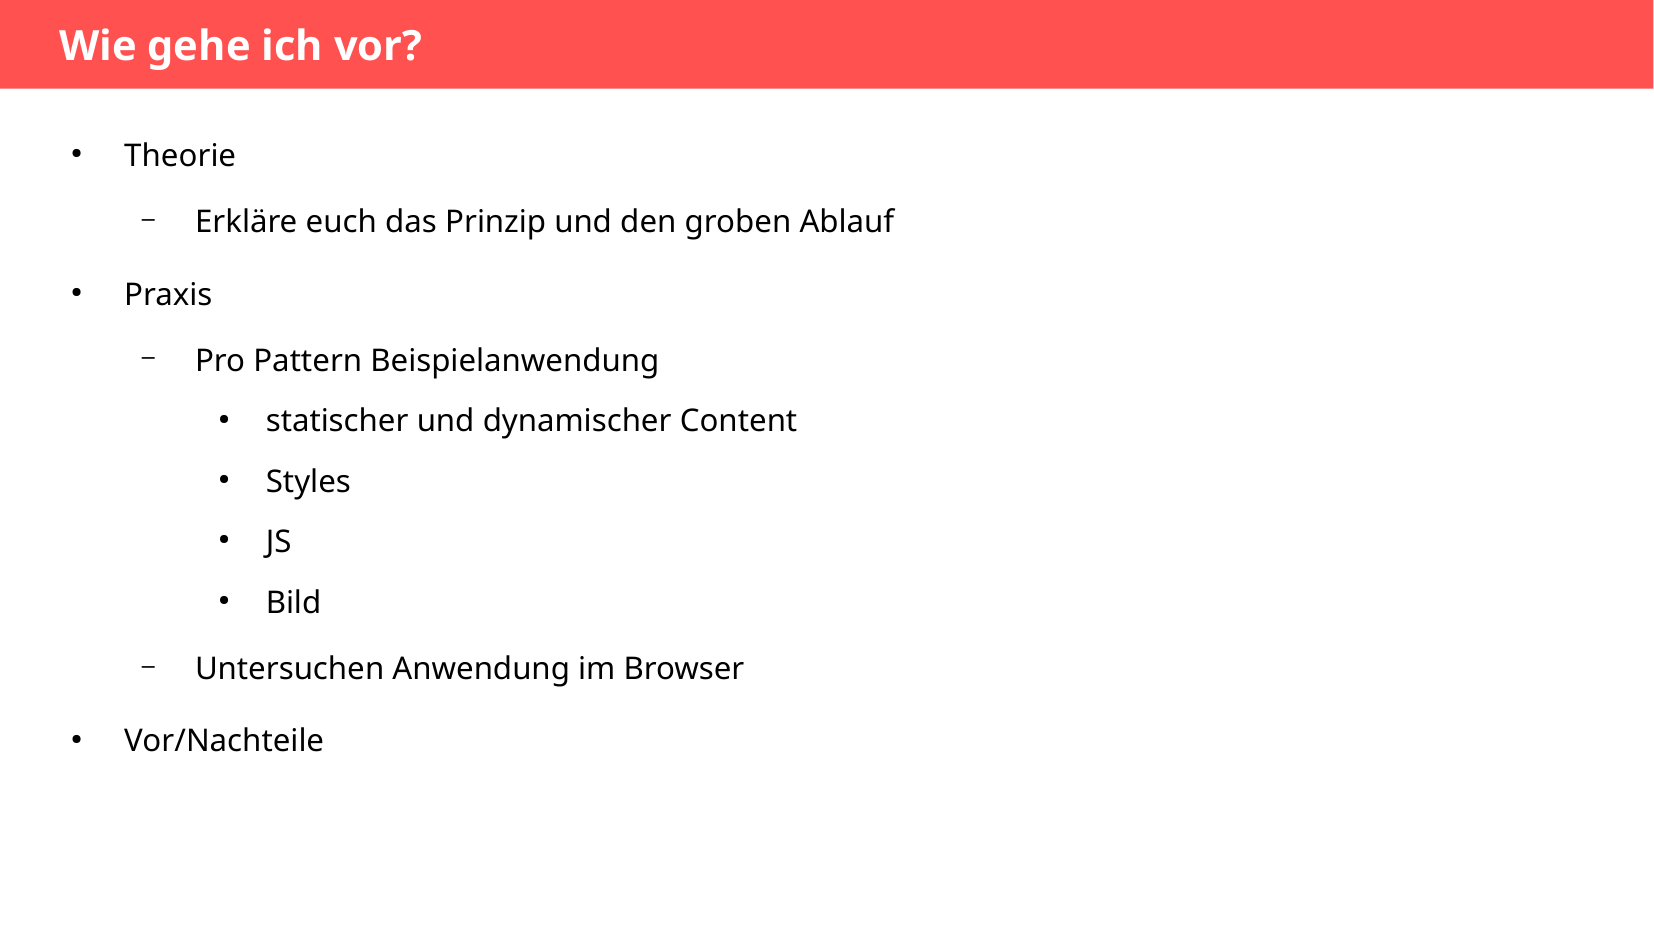

Wie gehe ich vor?
# Theorie
Erkläre euch das Prinzip und den groben Ablauf
Praxis
Pro Pattern Beispielanwendung
statischer und dynamischer Content
Styles
JS
Bild
Untersuchen Anwendung im Browser
Vor/Nachteile